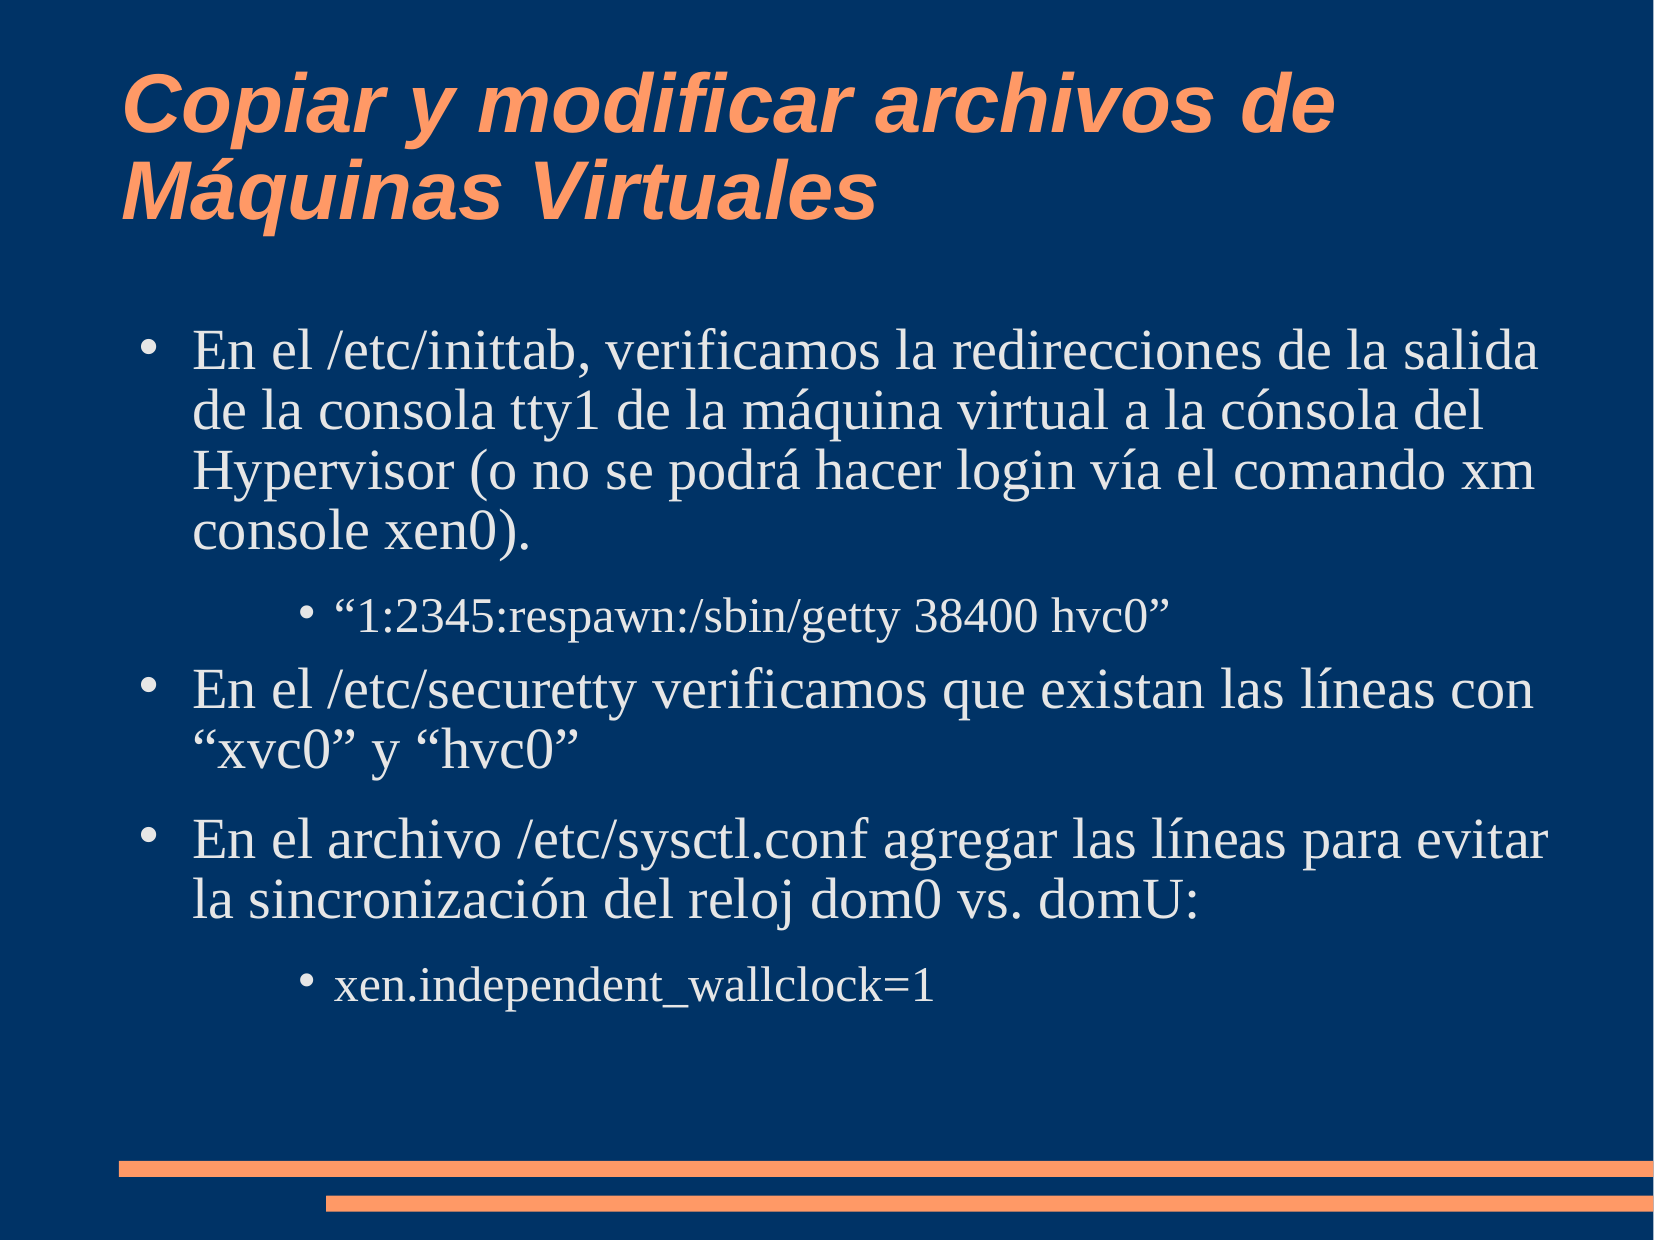

# Copiar y modificar archivos de Máquinas Virtuales
En el /etc/inittab, verificamos la redirecciones de la salida de la consola tty1 de la máquina virtual a la cónsola del Hypervisor (o no se podrá hacer login vía el comando xm console xen0).
“1:2345:respawn:/sbin/getty 38400 hvc0”
En el /etc/securetty verificamos que existan las líneas con “xvc0” y “hvc0”
En el archivo /etc/sysctl.conf agregar las líneas para evitar la sincronización del reloj dom0 vs. domU:
xen.independent_wallclock=1